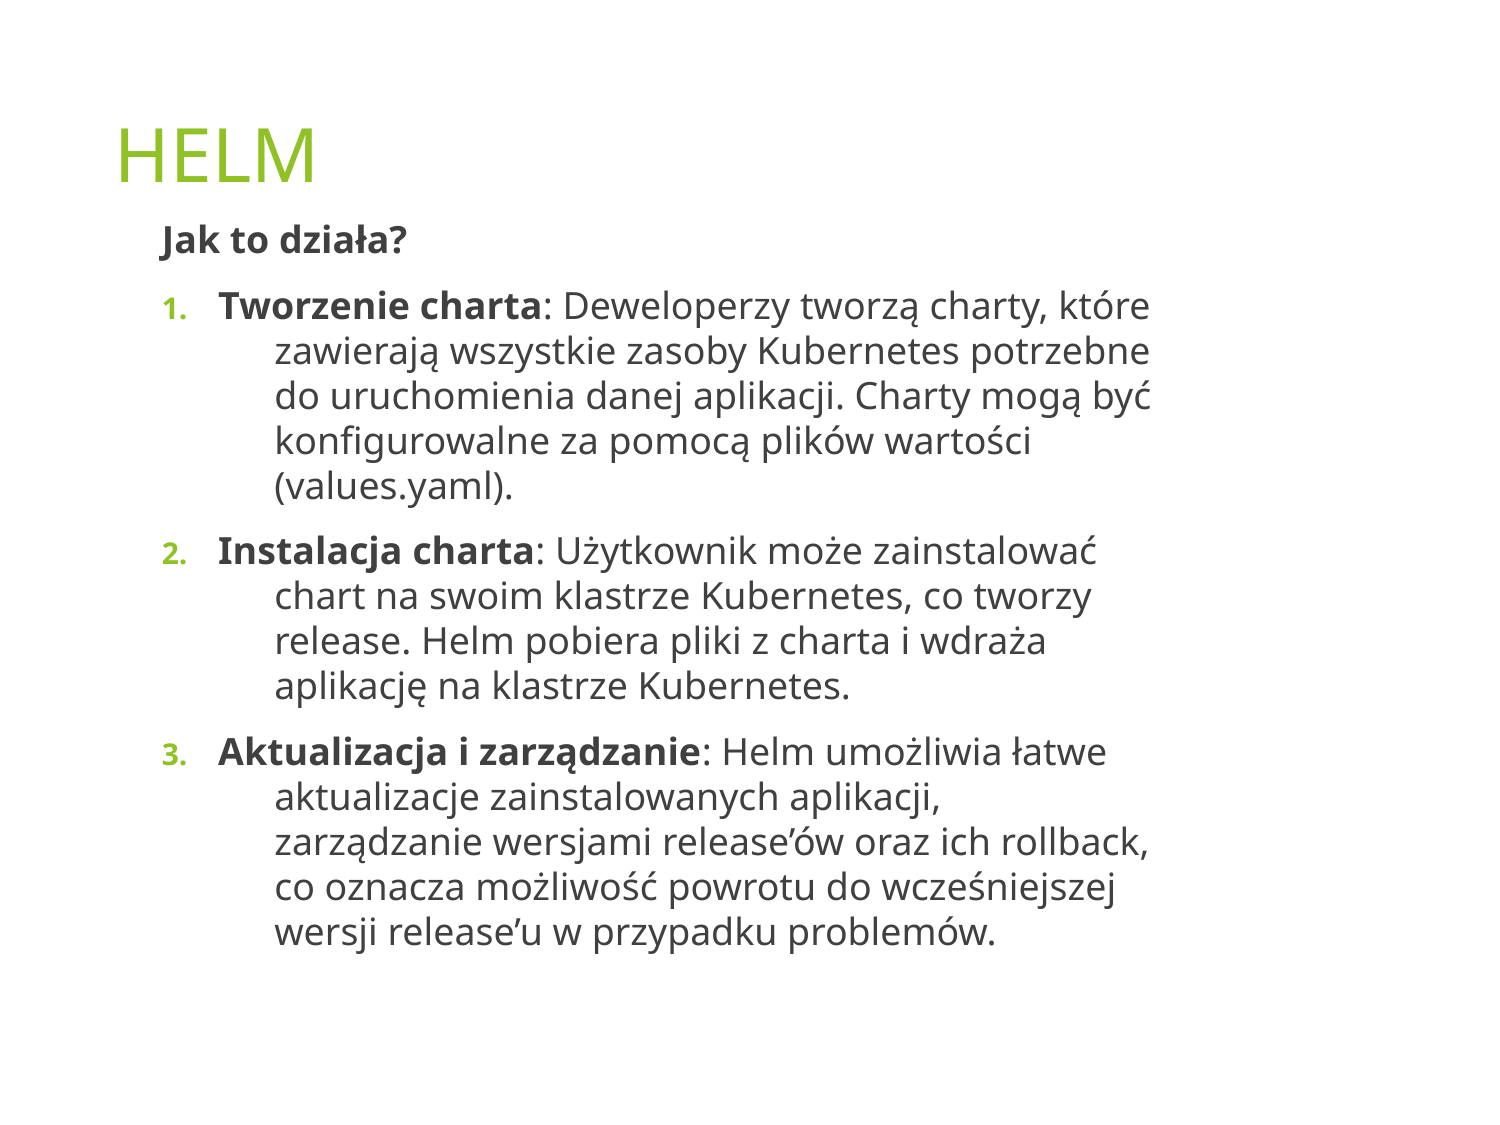

# HELM
Jak to działa?
Tworzenie charta: Deweloperzy tworzą charty, które zawierają wszystkie zasoby Kubernetes potrzebne do uruchomienia danej aplikacji. Charty mogą być konfigurowalne za pomocą plików wartości (values.yaml).
Instalacja charta: Użytkownik może zainstalować chart na swoim klastrze Kubernetes, co tworzy release. Helm pobiera pliki z charta i wdraża aplikację na klastrze Kubernetes.
Aktualizacja i zarządzanie: Helm umożliwia łatwe aktualizacje zainstalowanych aplikacji, zarządzanie wersjami release’ów oraz ich rollback, co oznacza możliwość powrotu do wcześniejszej wersji release’u w przypadku problemów.